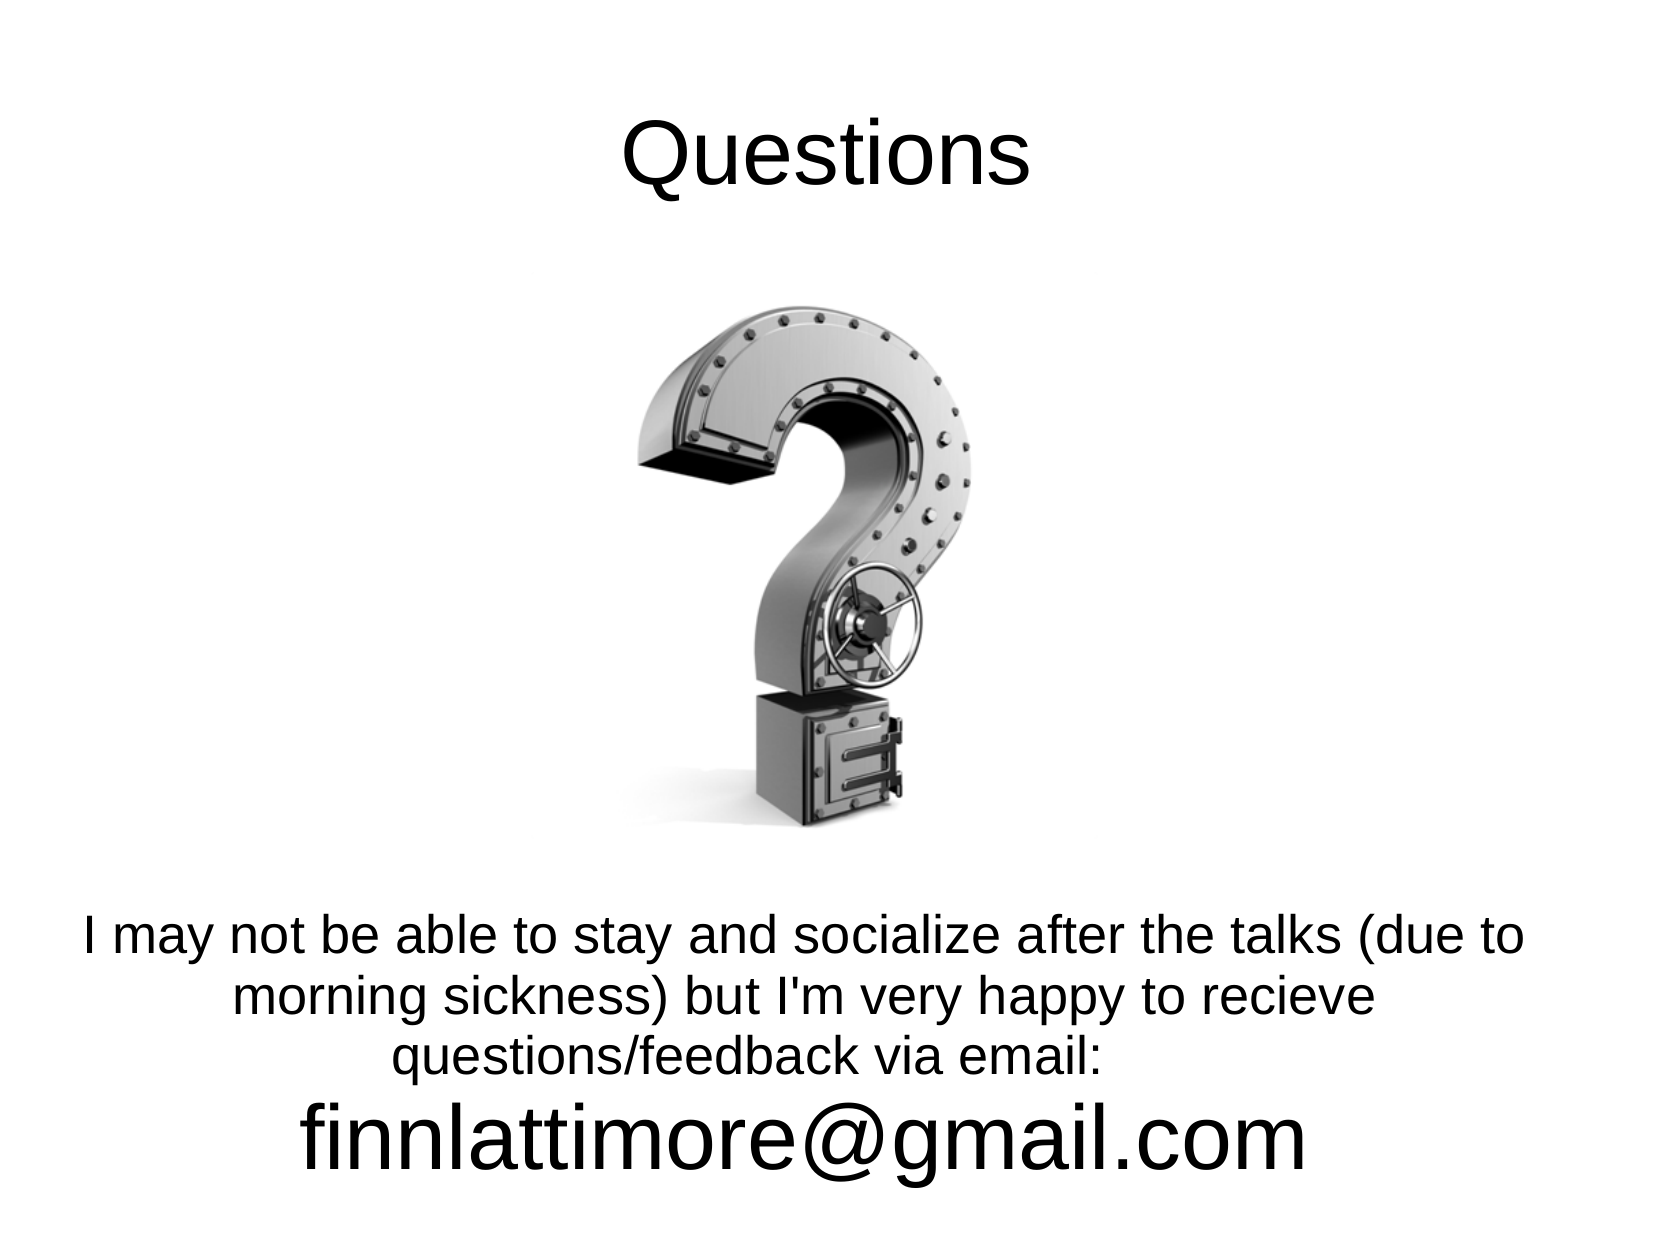

# Questions
I may not be able to stay and socialize after the talks (due to morning sickness) but I'm very happy to recieve questions/feedback via email: 	 finnlattimore@gmail.com